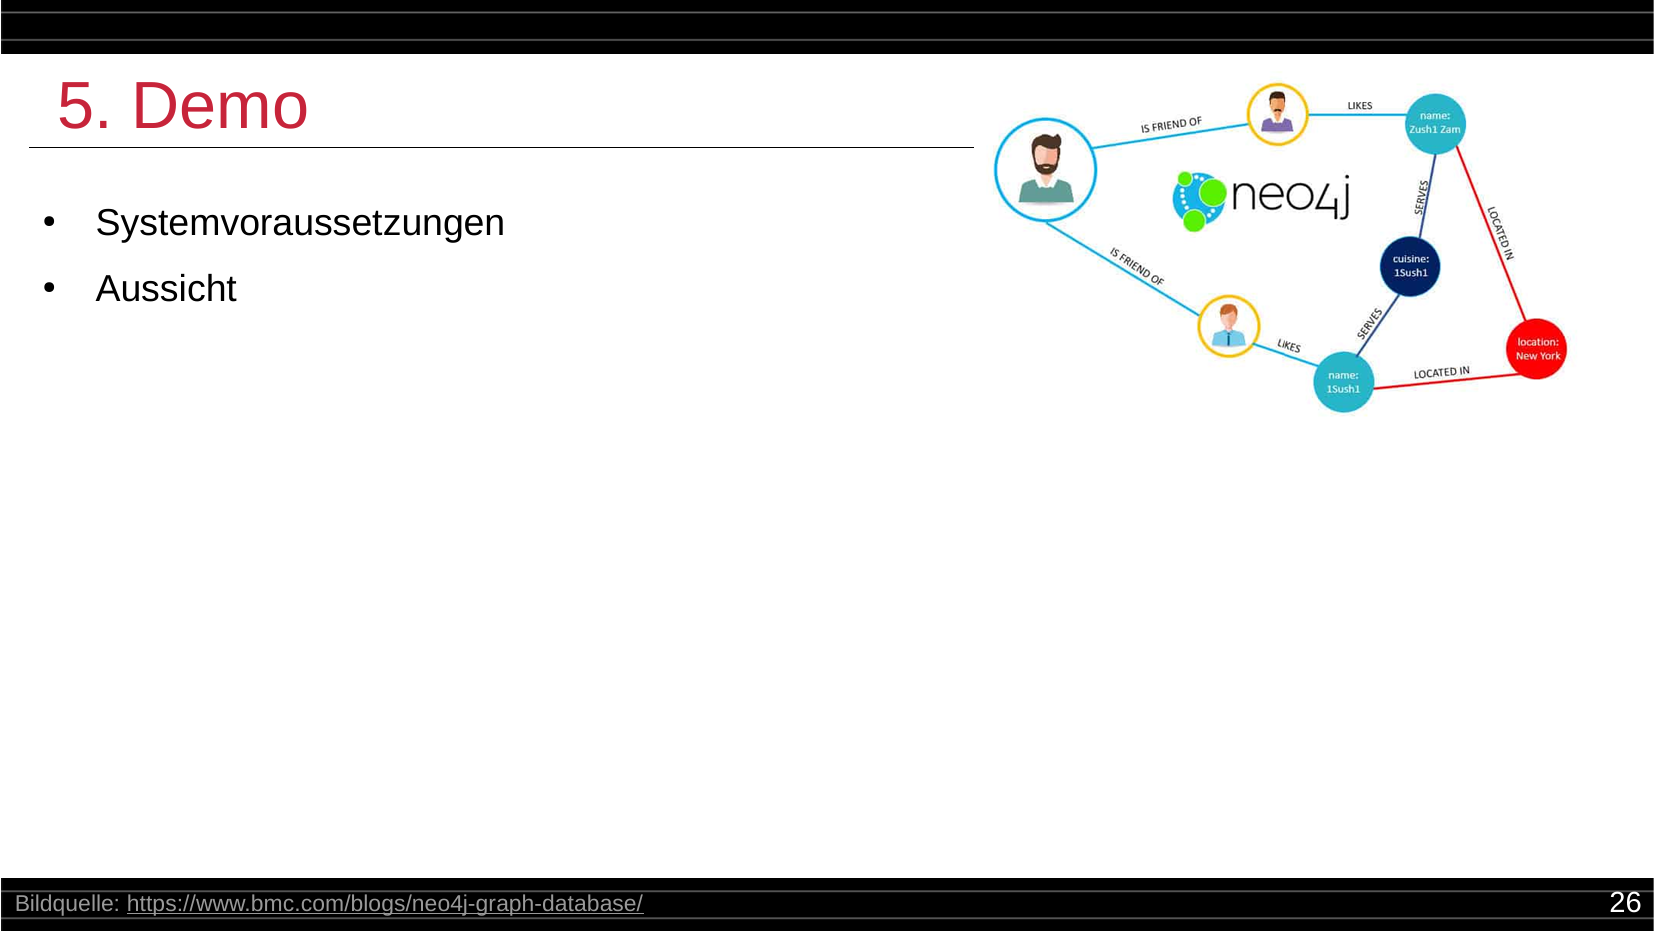

# 5. Demo
Systemvoraussetzungen
Aussicht
Bildquelle: https://www.bmc.com/blogs/neo4j-graph-database/